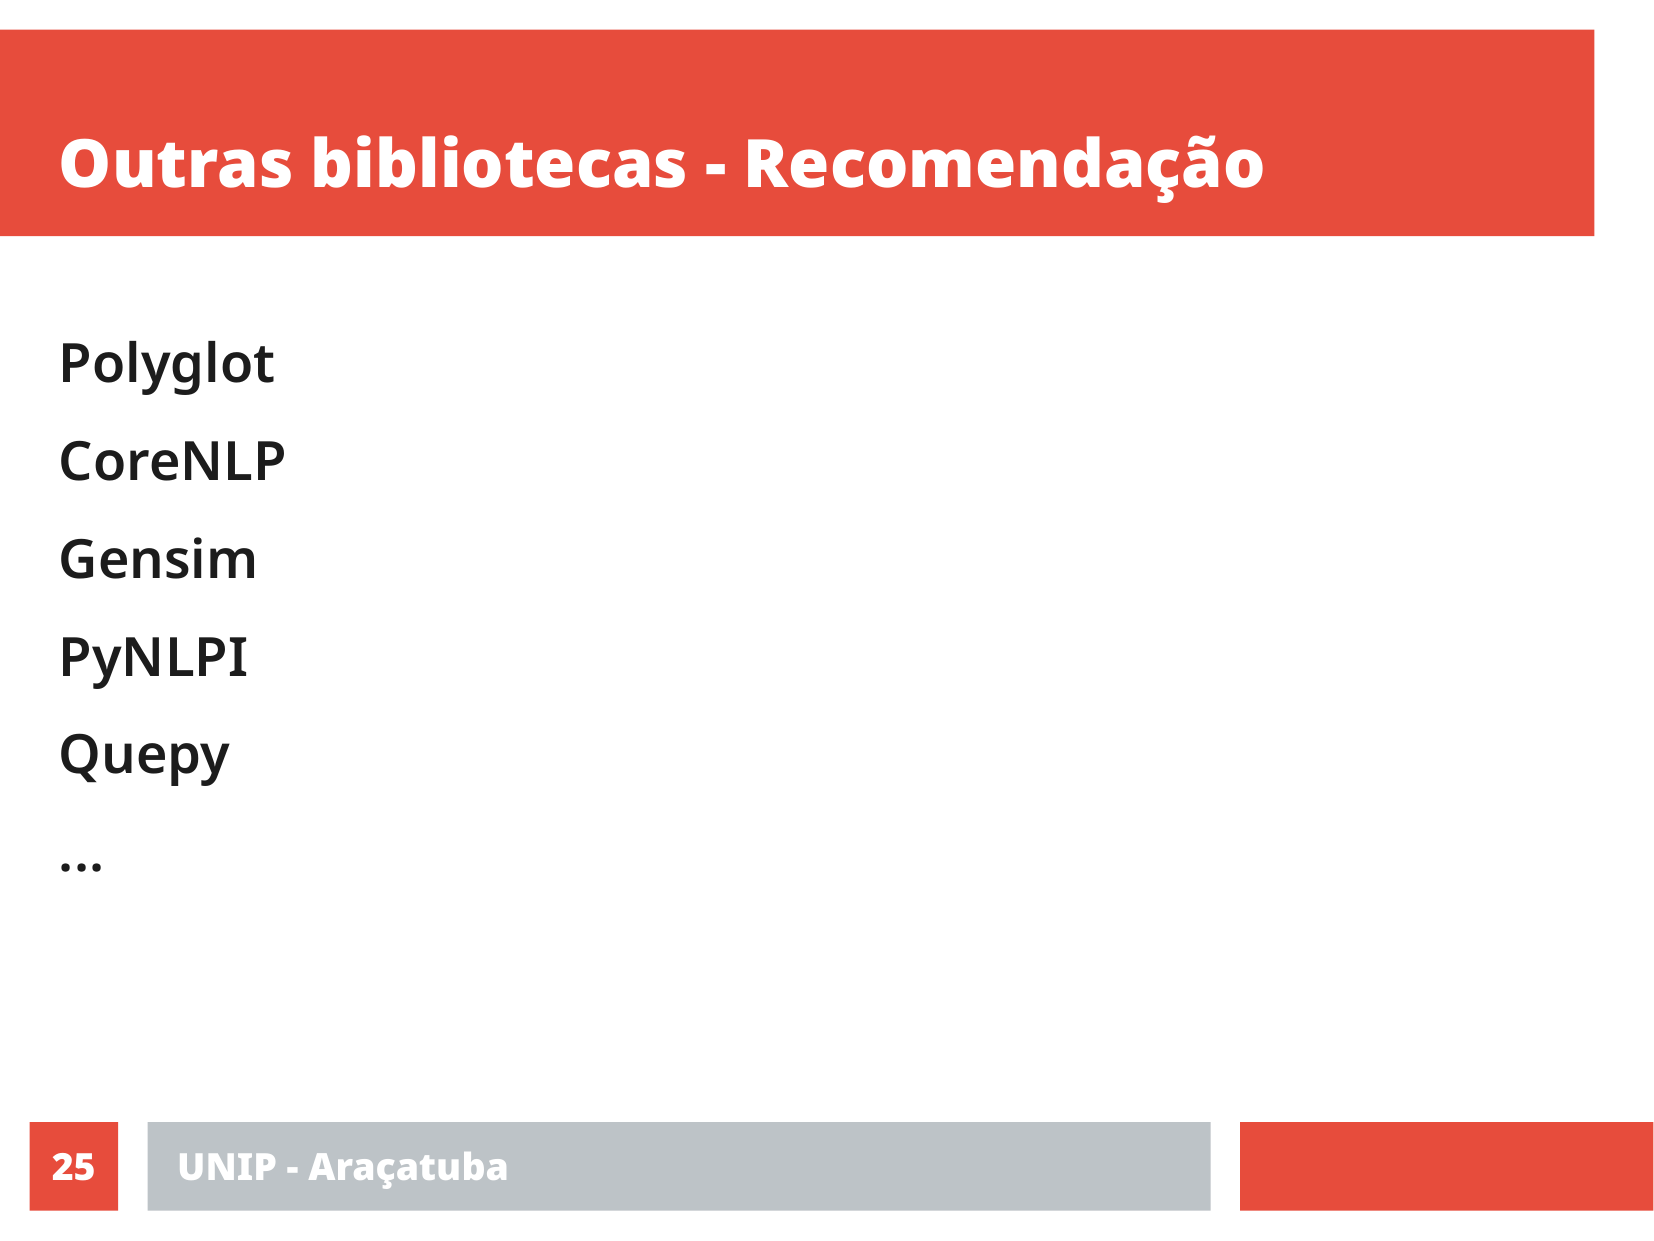

# Outras bibliotecas - Recomendação
Polyglot
CoreNLP
Gensim
PyNLPI
Quepy
...
25
UNIP - Araçatuba